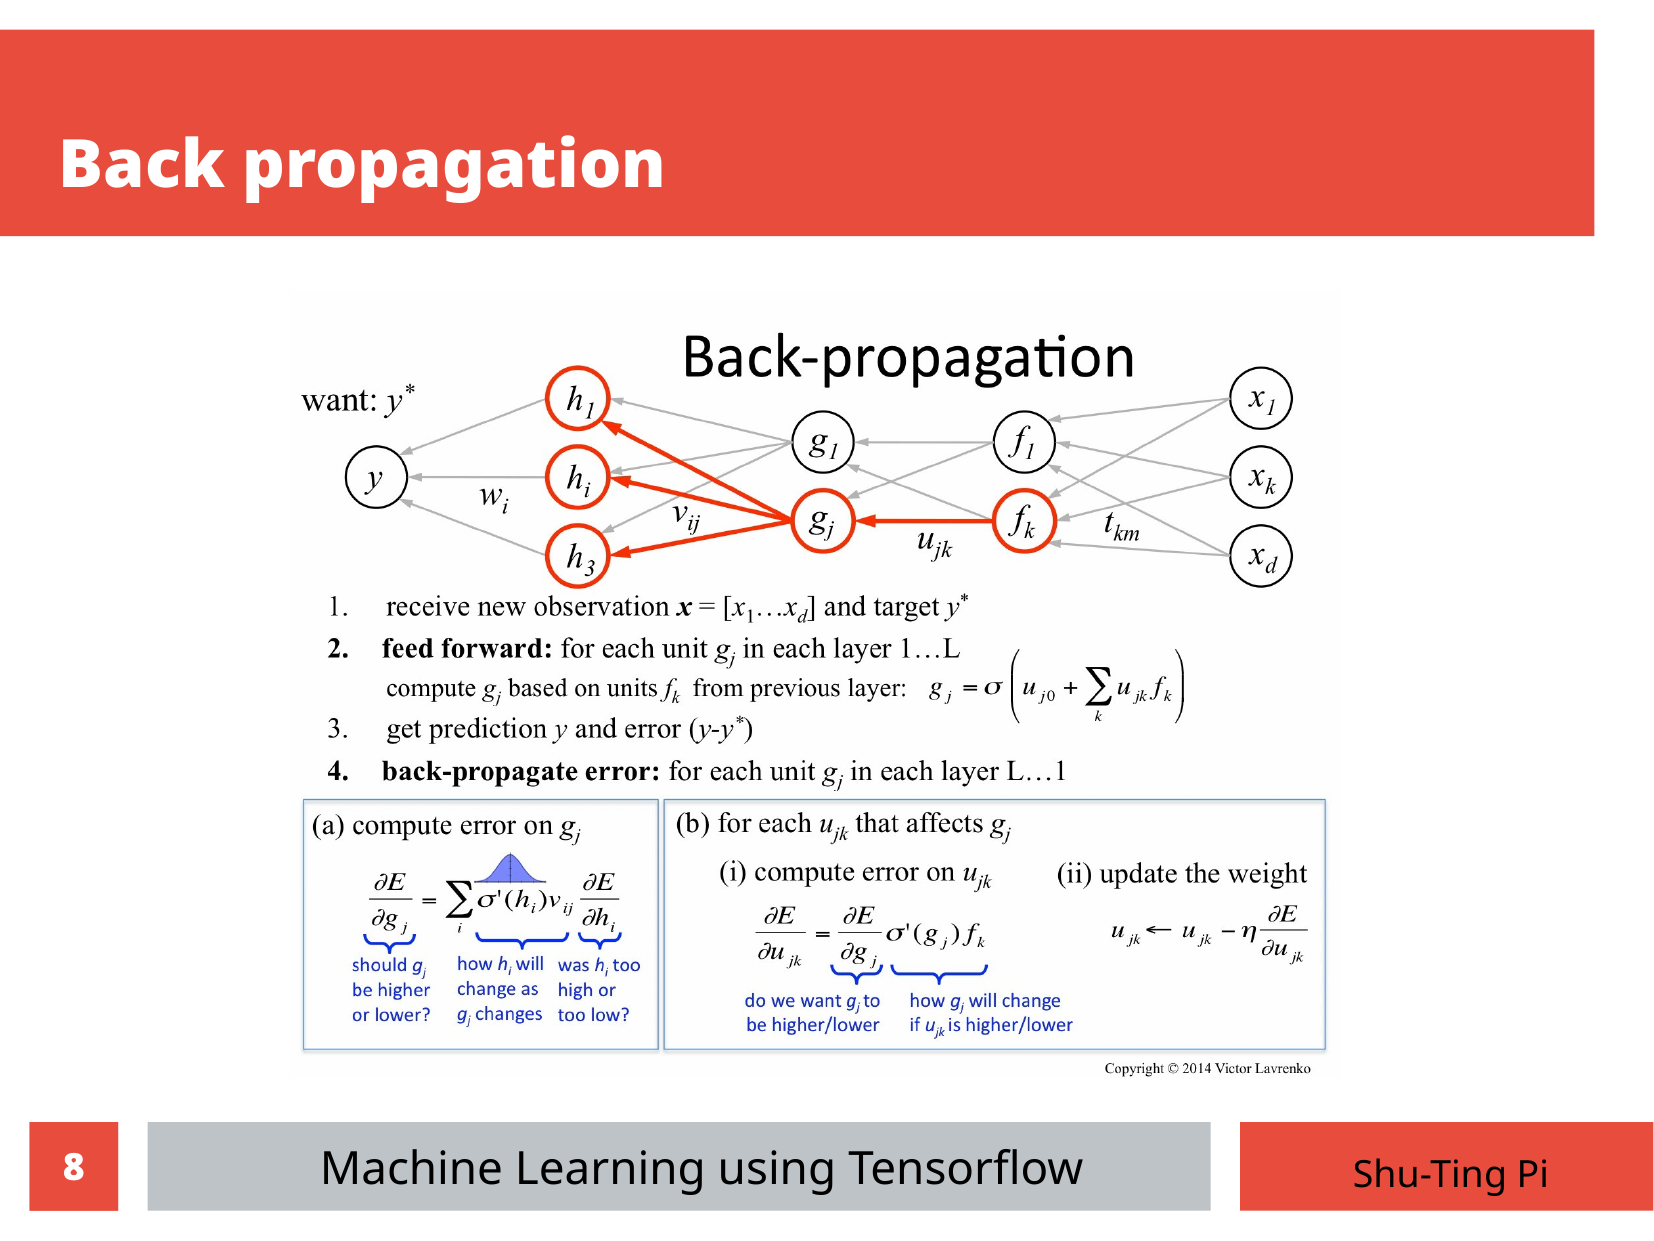

# Back propagation
8
Machine Learning using Tensorflow
Shu-Ting Pi